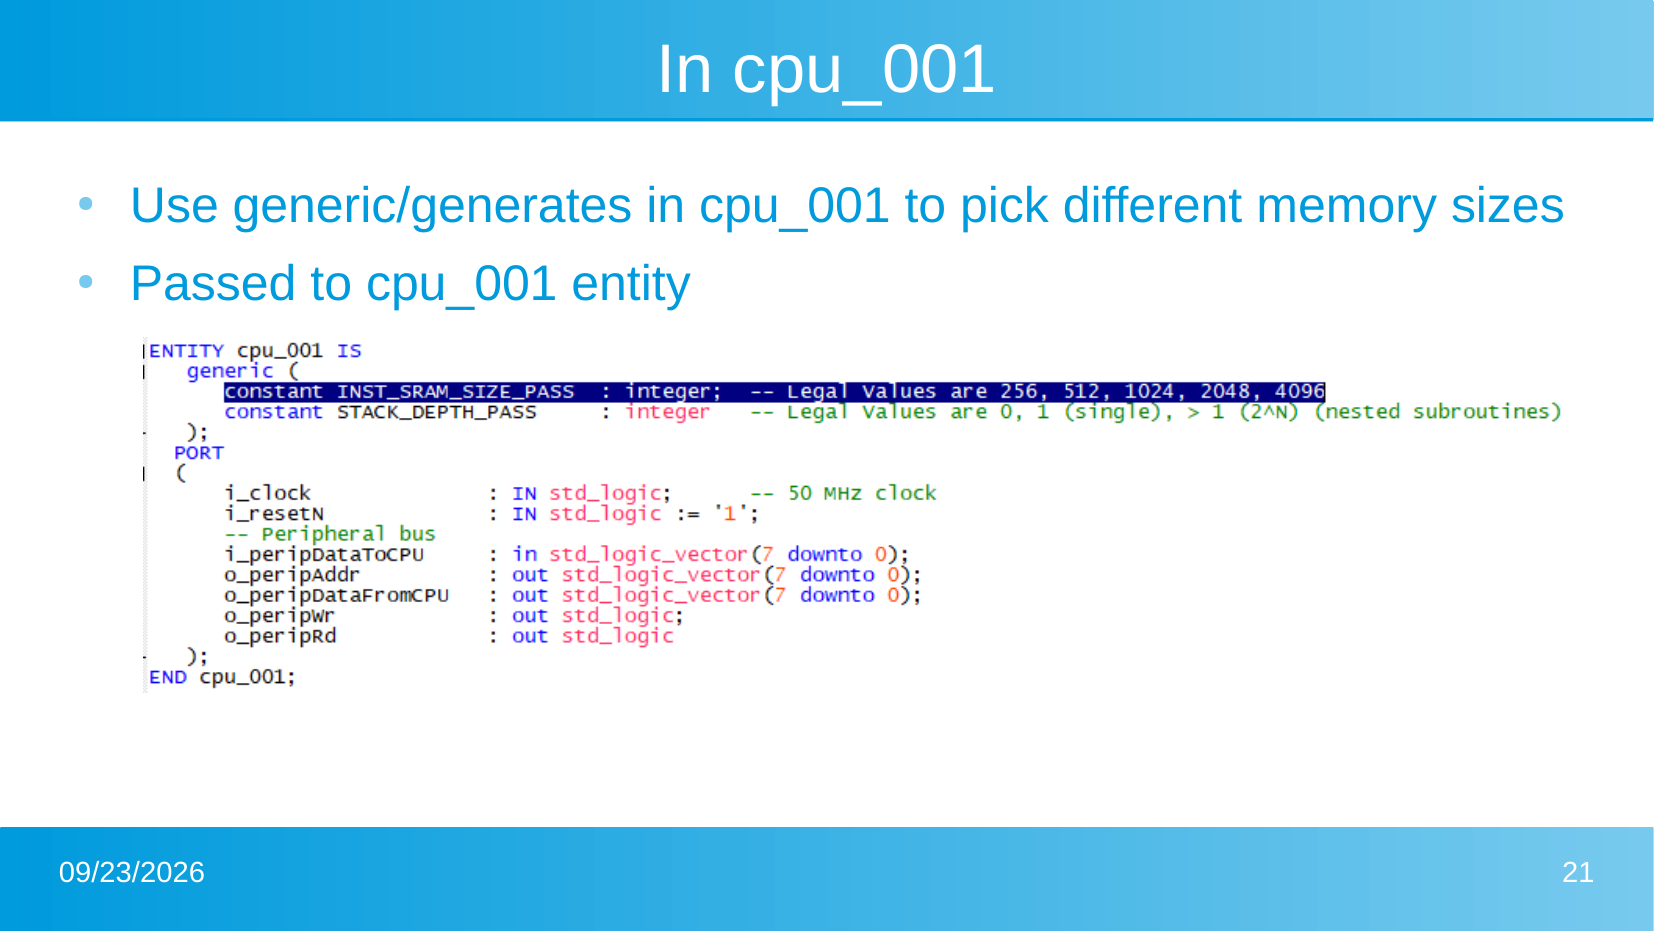

# In cpu_001
Use generic/generates in cpu_001 to pick different memory sizes
Passed to cpu_001 entity
21